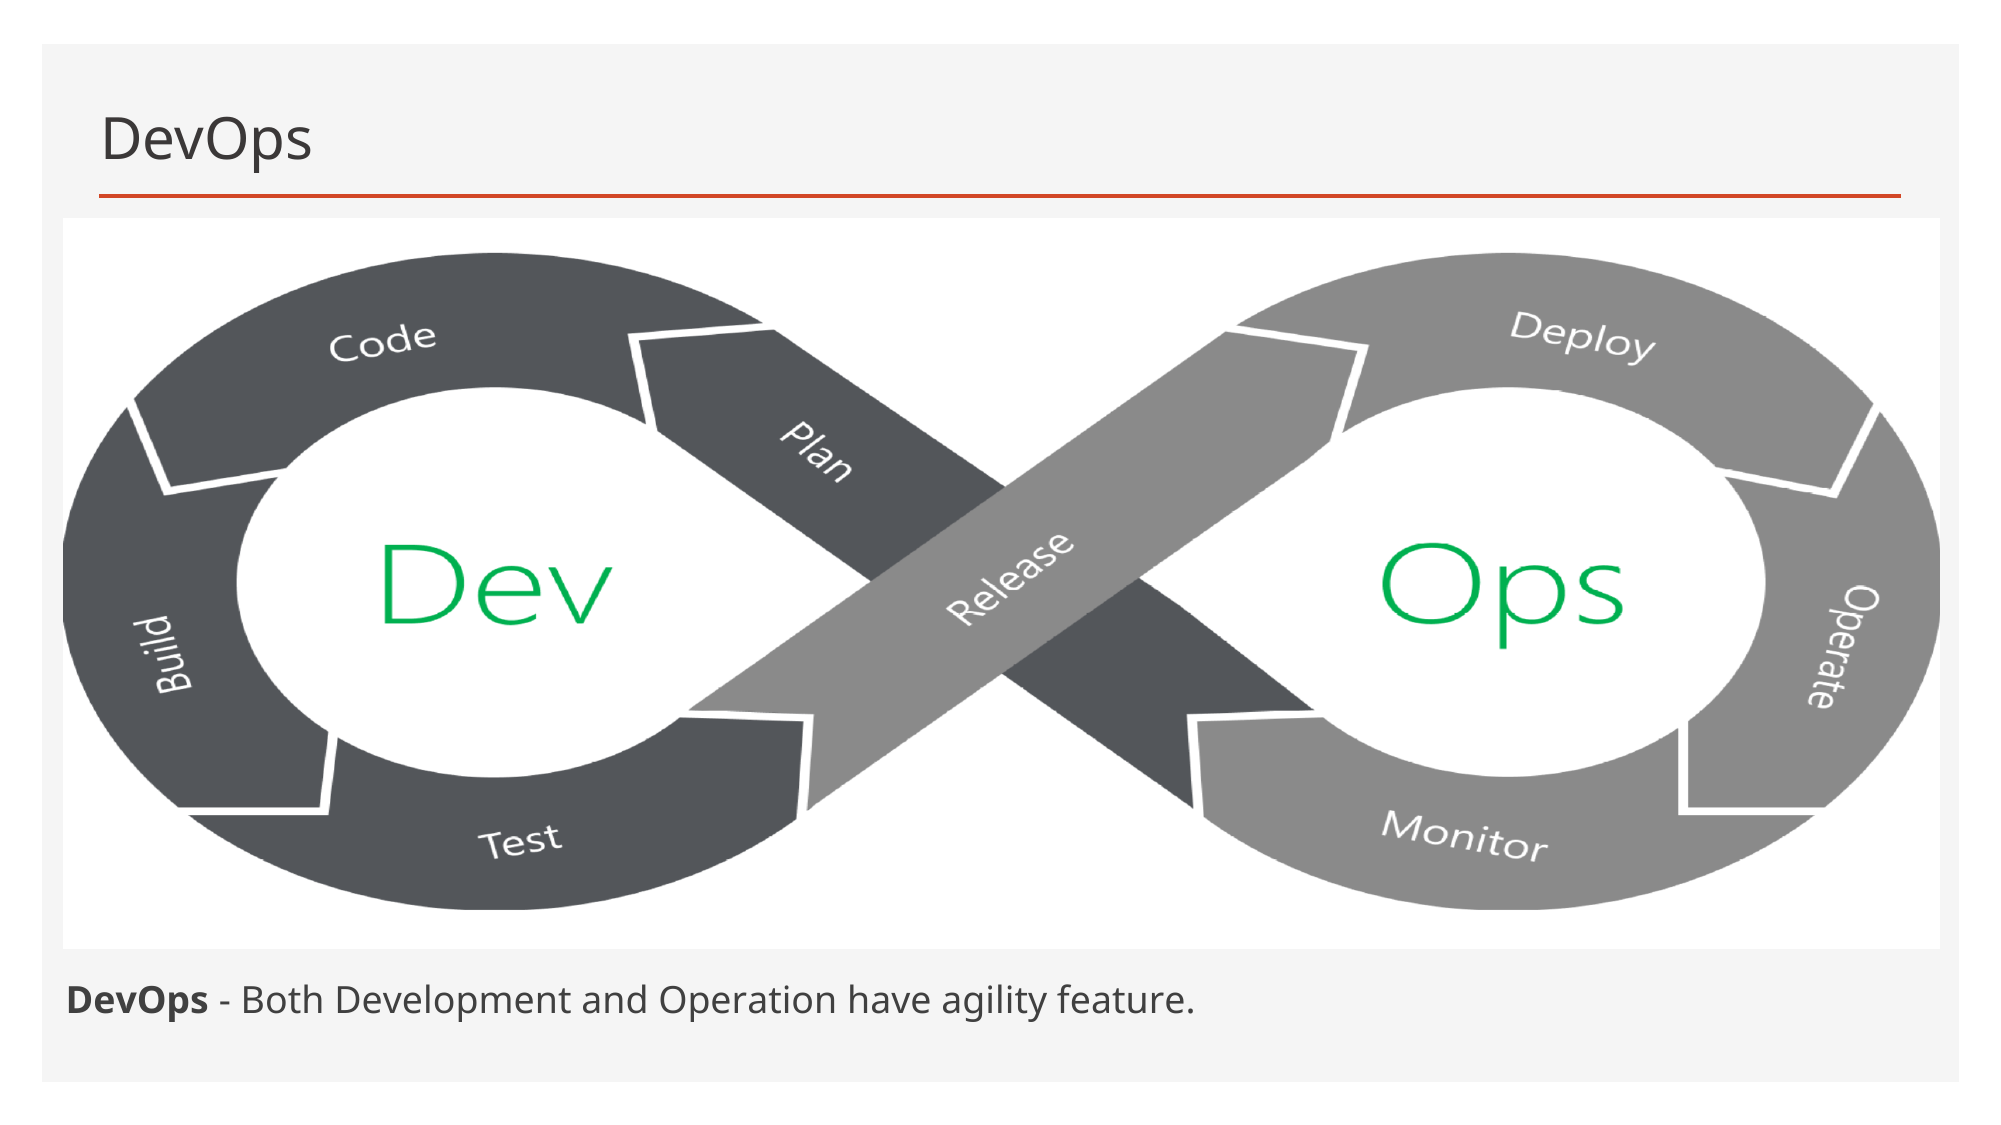

# DevOps
DevOps - Both Development and Operation have agility feature.